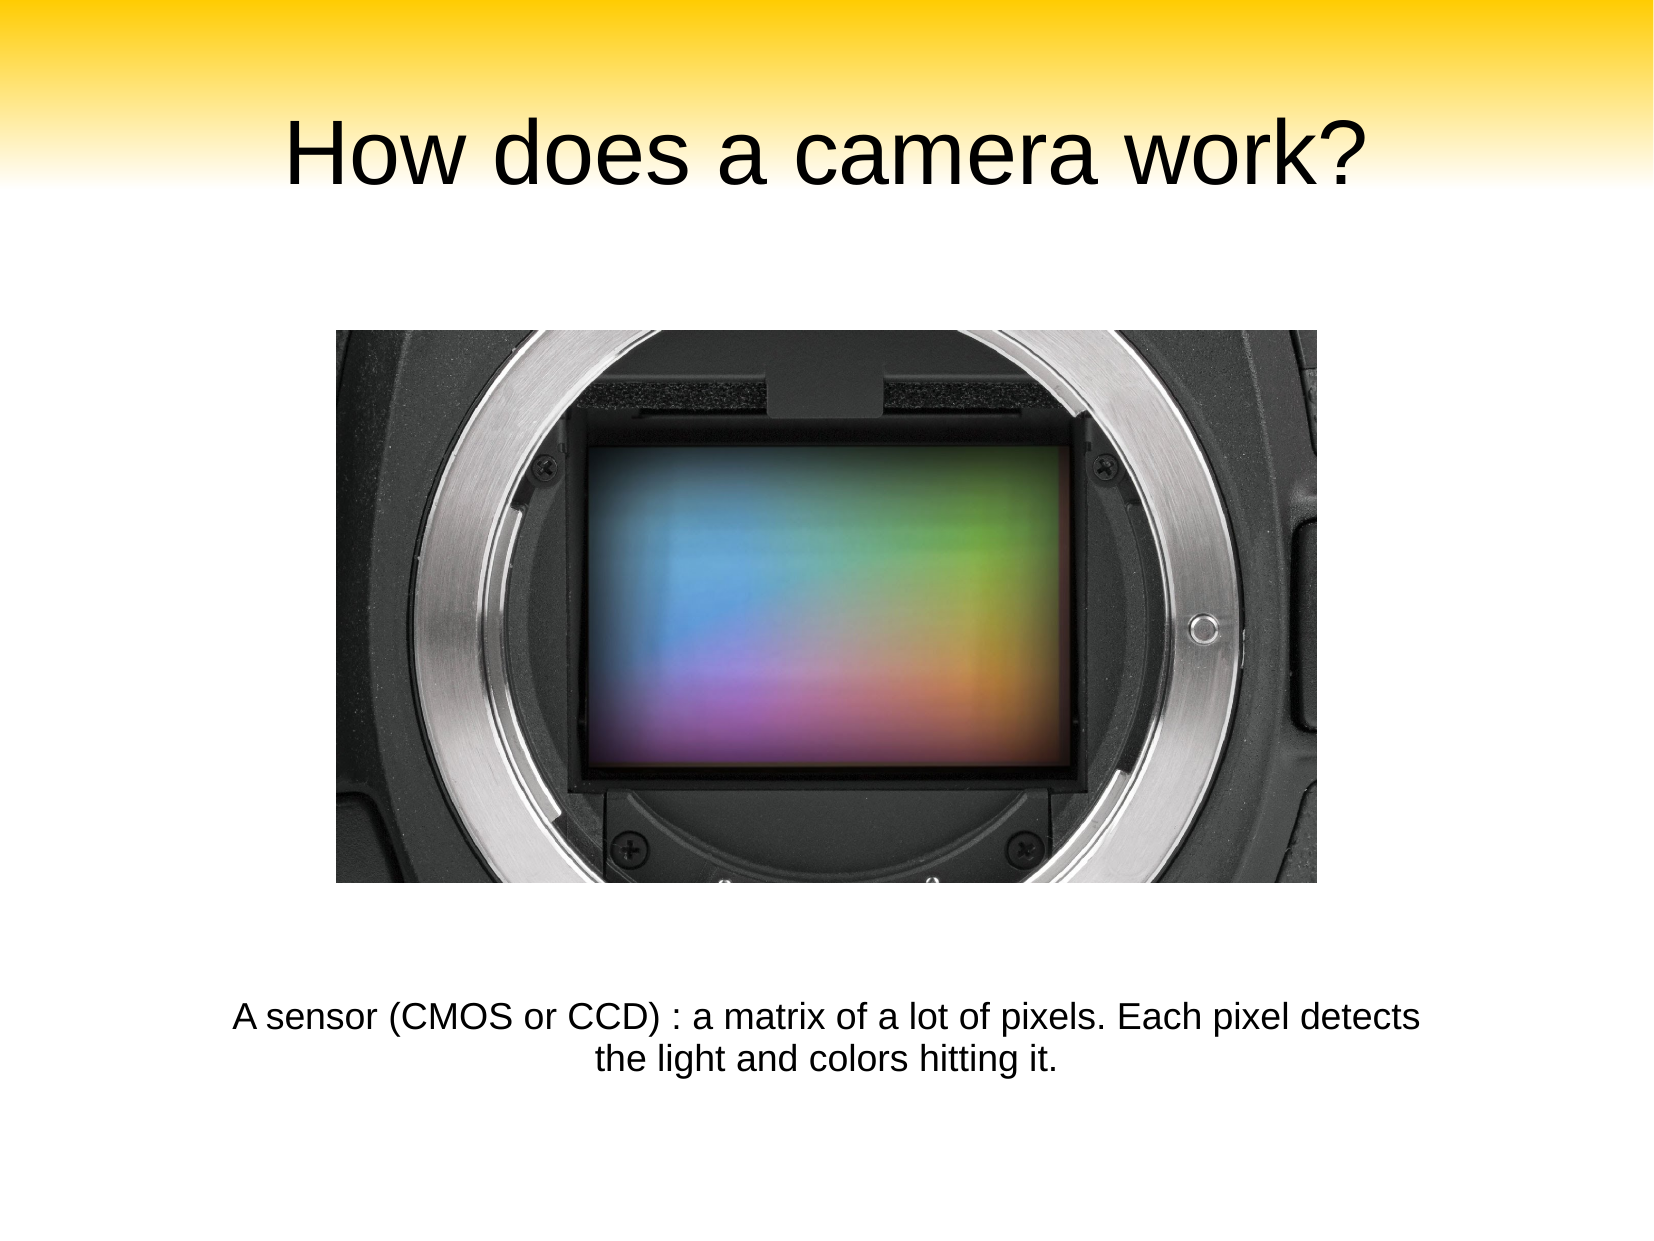

# How does a camera work?
A sensor (CMOS or CCD) : a matrix of a lot of pixels. Each pixel detects
the light and colors hitting it.